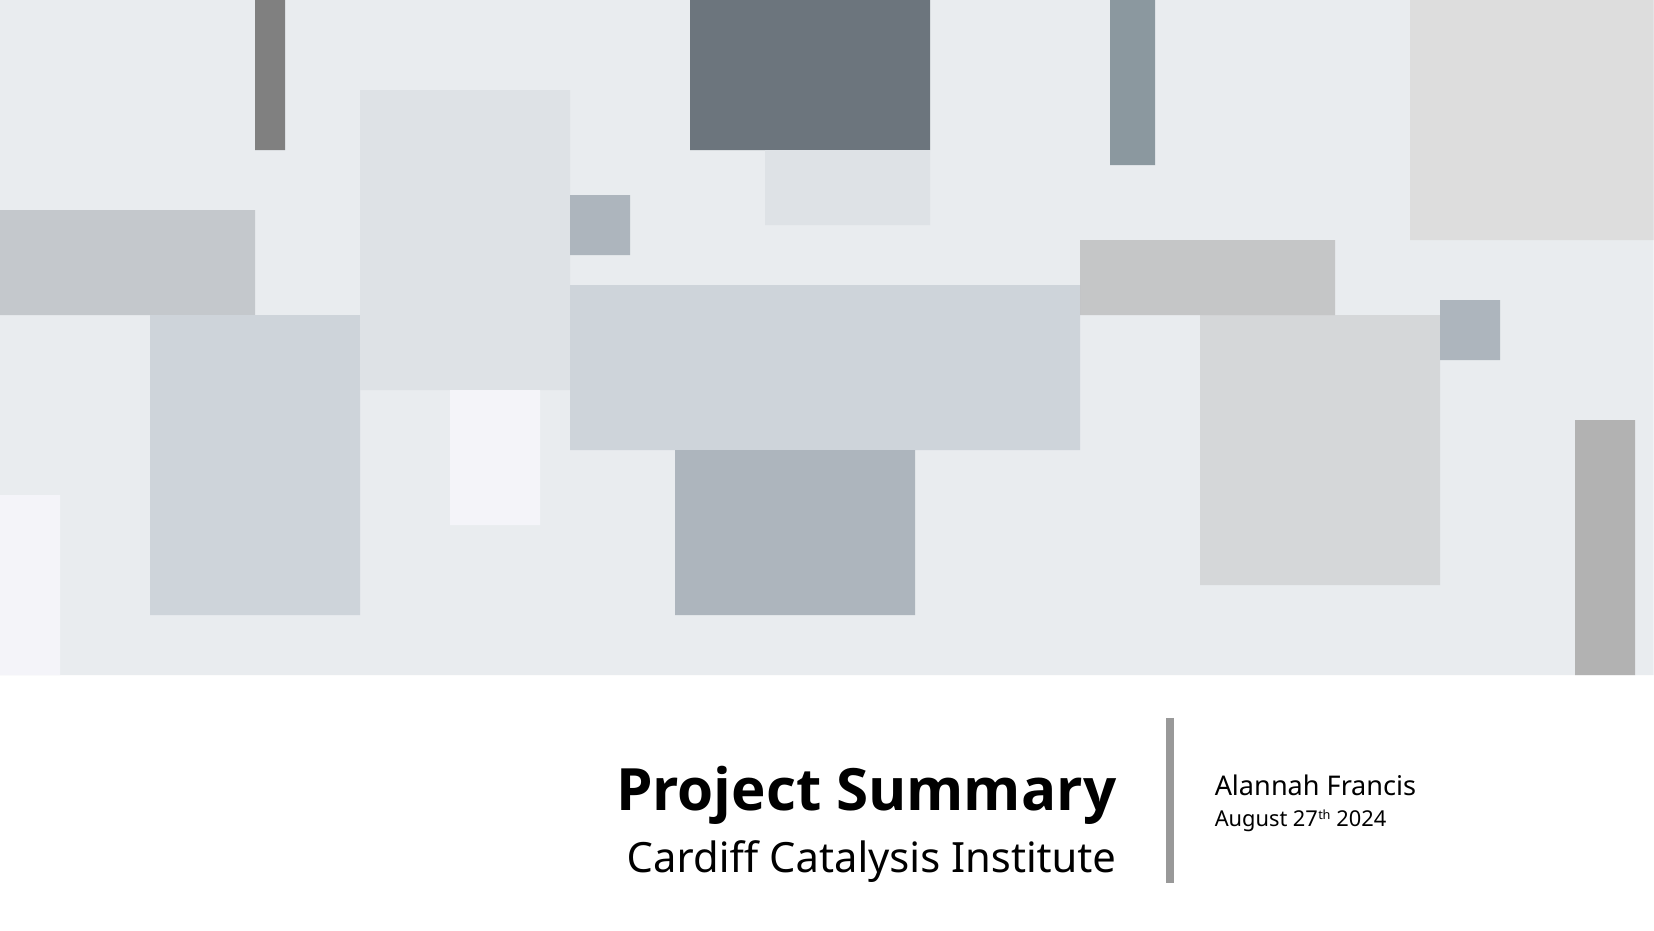

Project Summary
Cardiff Catalysis Institute
Alannah Francis
August 27th 2024